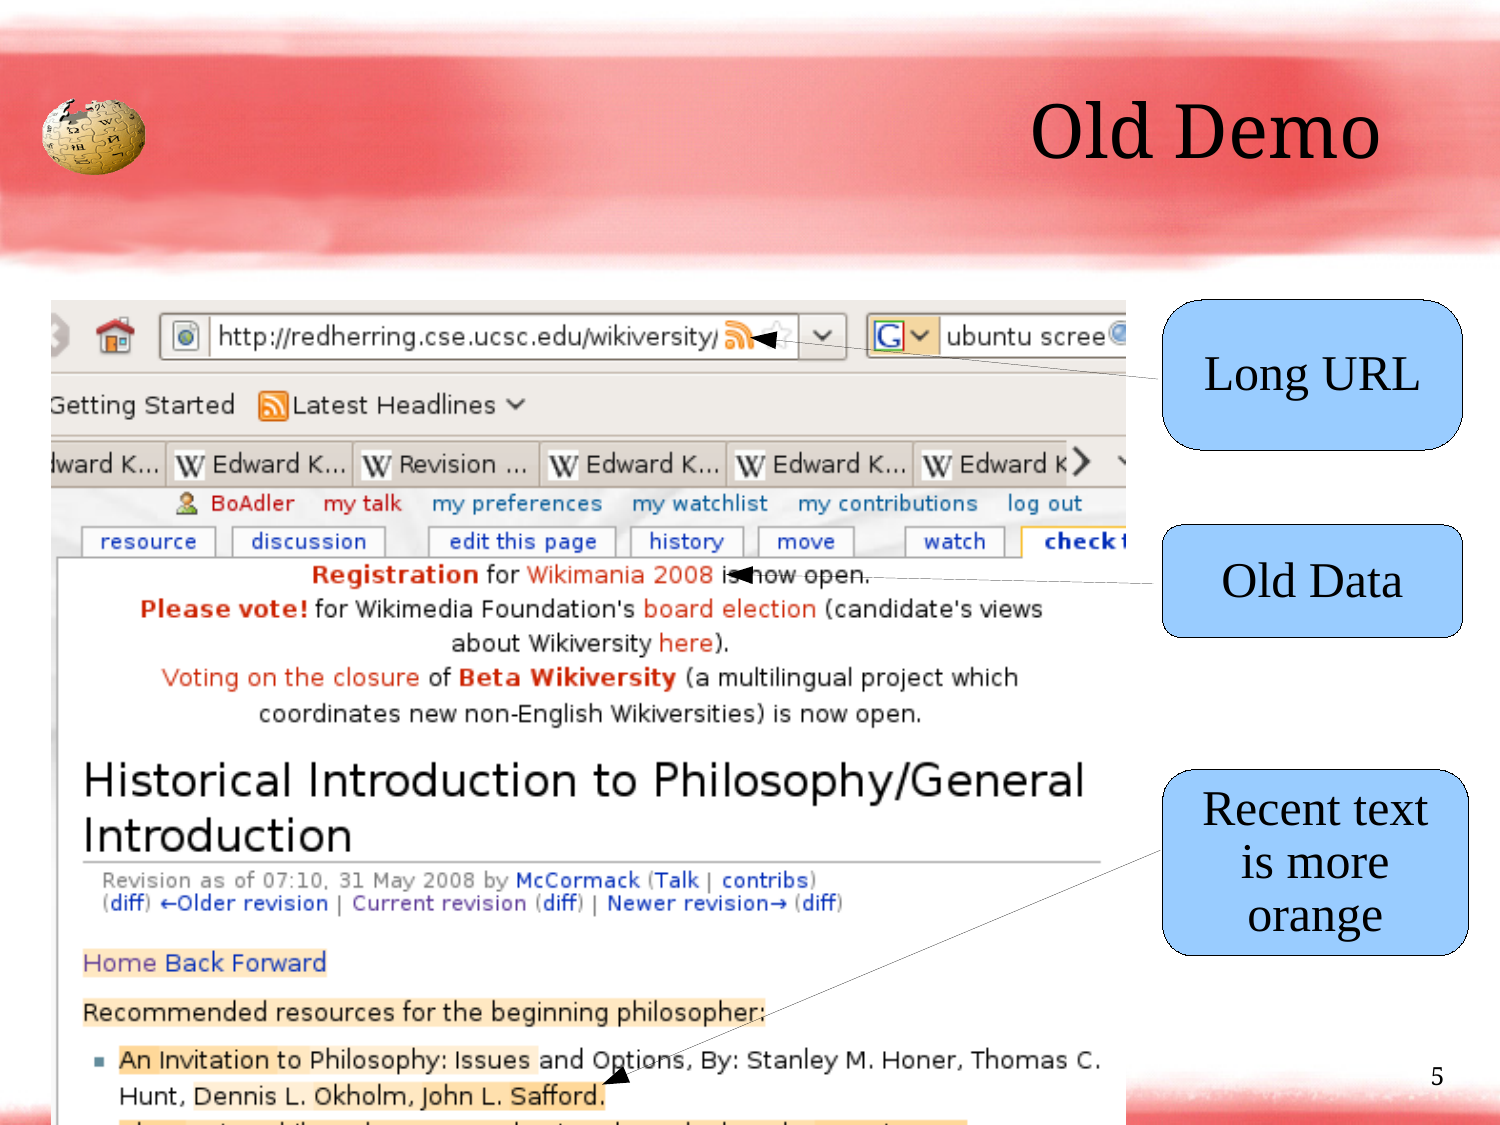

# Old Demo
Long URL
Old Data
Recent text
is more
orange
5